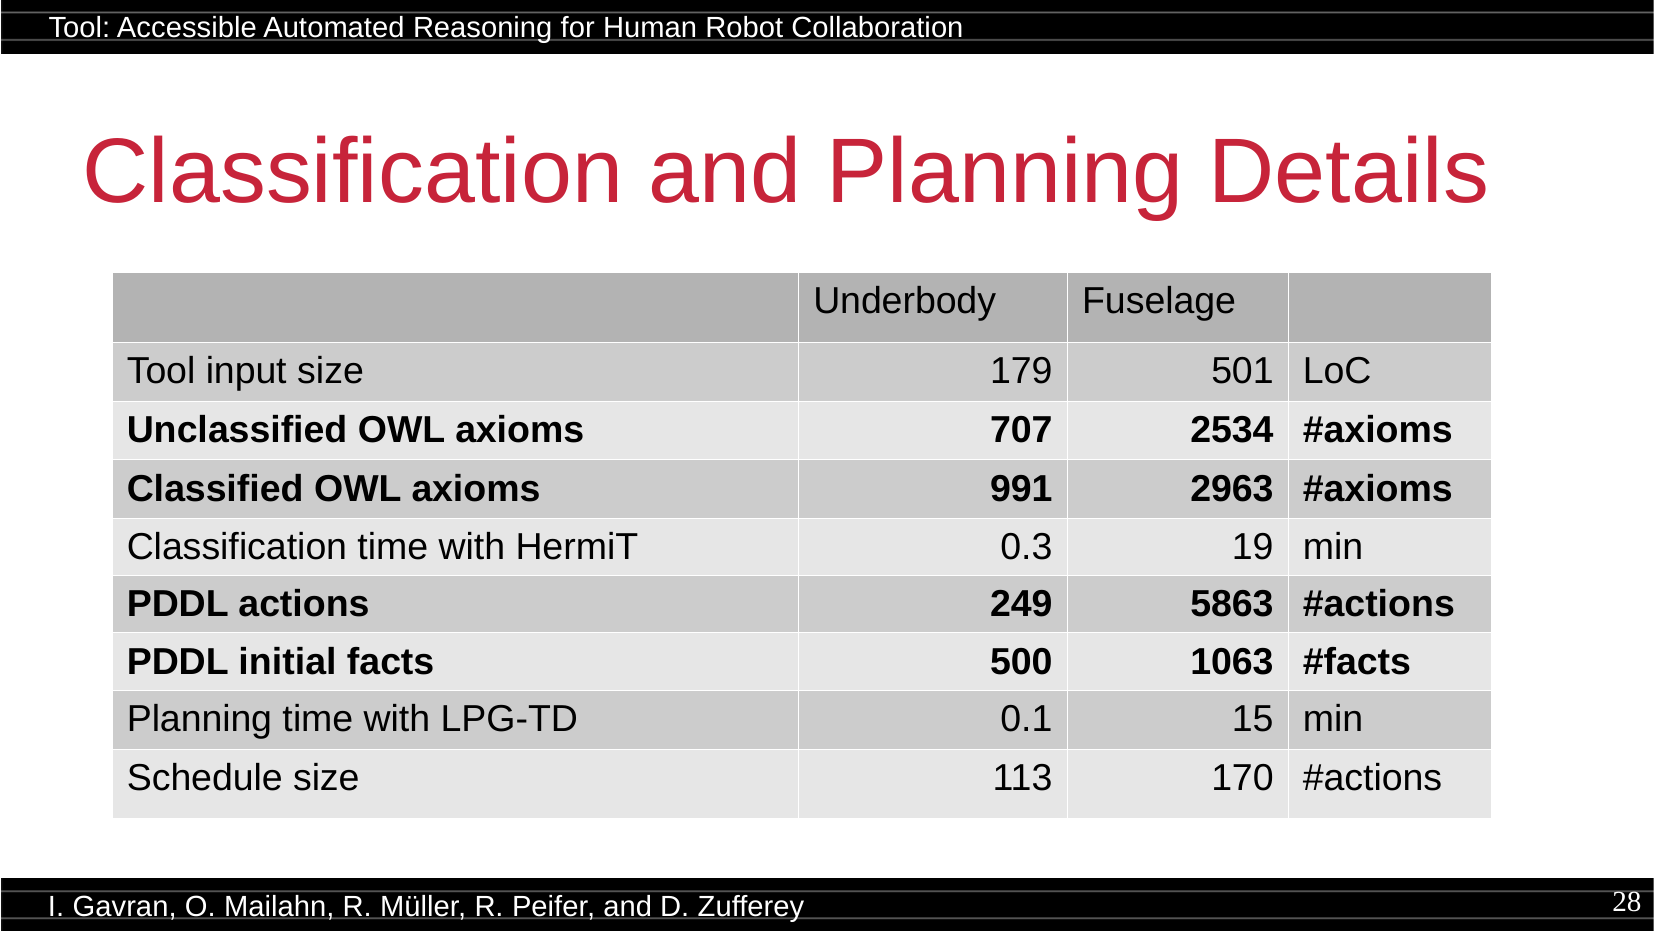

Tool: Accessible Automated Reasoning for Human Robot Collaboration
# Classification and Planning Details
| | Underbody | Fuselage | |
| --- | --- | --- | --- |
| Tool input size | 179 | 501 | LoC |
| Unclassified OWL axioms | 707 | 2534 | #axioms |
| Classified OWL axioms | 991 | 2963 | #axioms |
| Classification time with HermiT | 0.3 | 19 | min |
| PDDL actions | 249 | 5863 | #actions |
| PDDL initial facts | 500 | 1063 | #facts |
| Planning time with LPG-TD | 0.1 | 15 | min |
| Schedule size | 113 | 170 | #actions |
I. Gavran, O. Mailahn, R. Müller, R. Peifer, and D. Zufferey